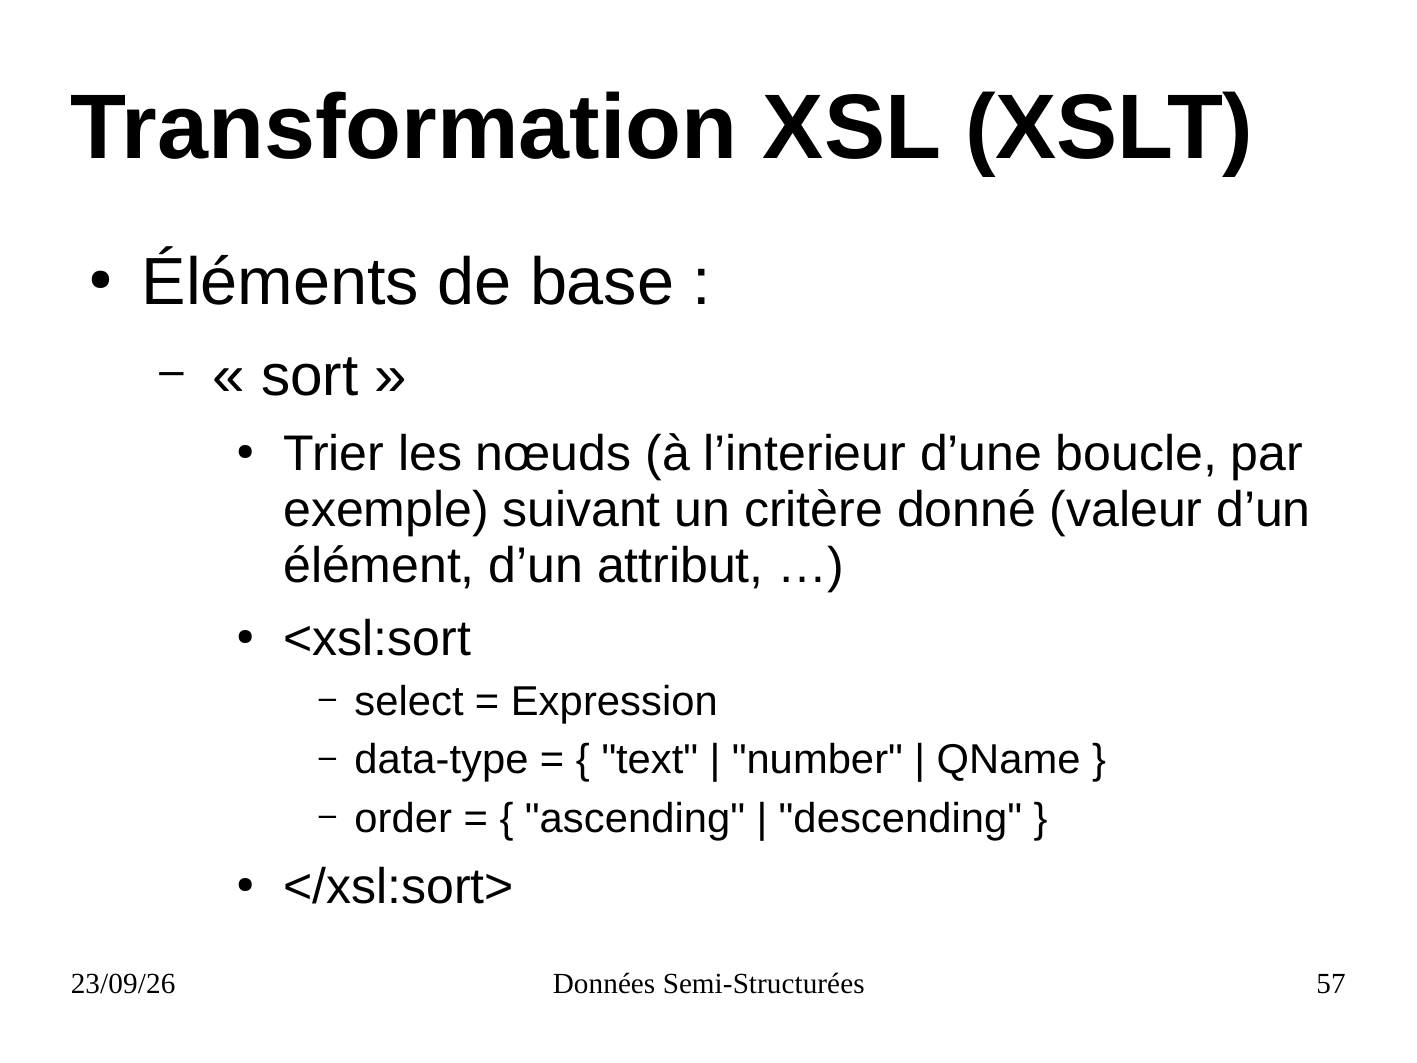

# Transformation XSL (XSLT)
Éléments de base :
« sort »
Trier les nœuds (à l’interieur d’une boucle, par exemple) suivant un critère donné (valeur d’un élément, d’un attribut, …)
<xsl:sort
select = Expression
data-type = { "text" | "number" | QName }
order = { "ascending" | "descending" }
</xsl:sort>
Données Semi-Structurées
57